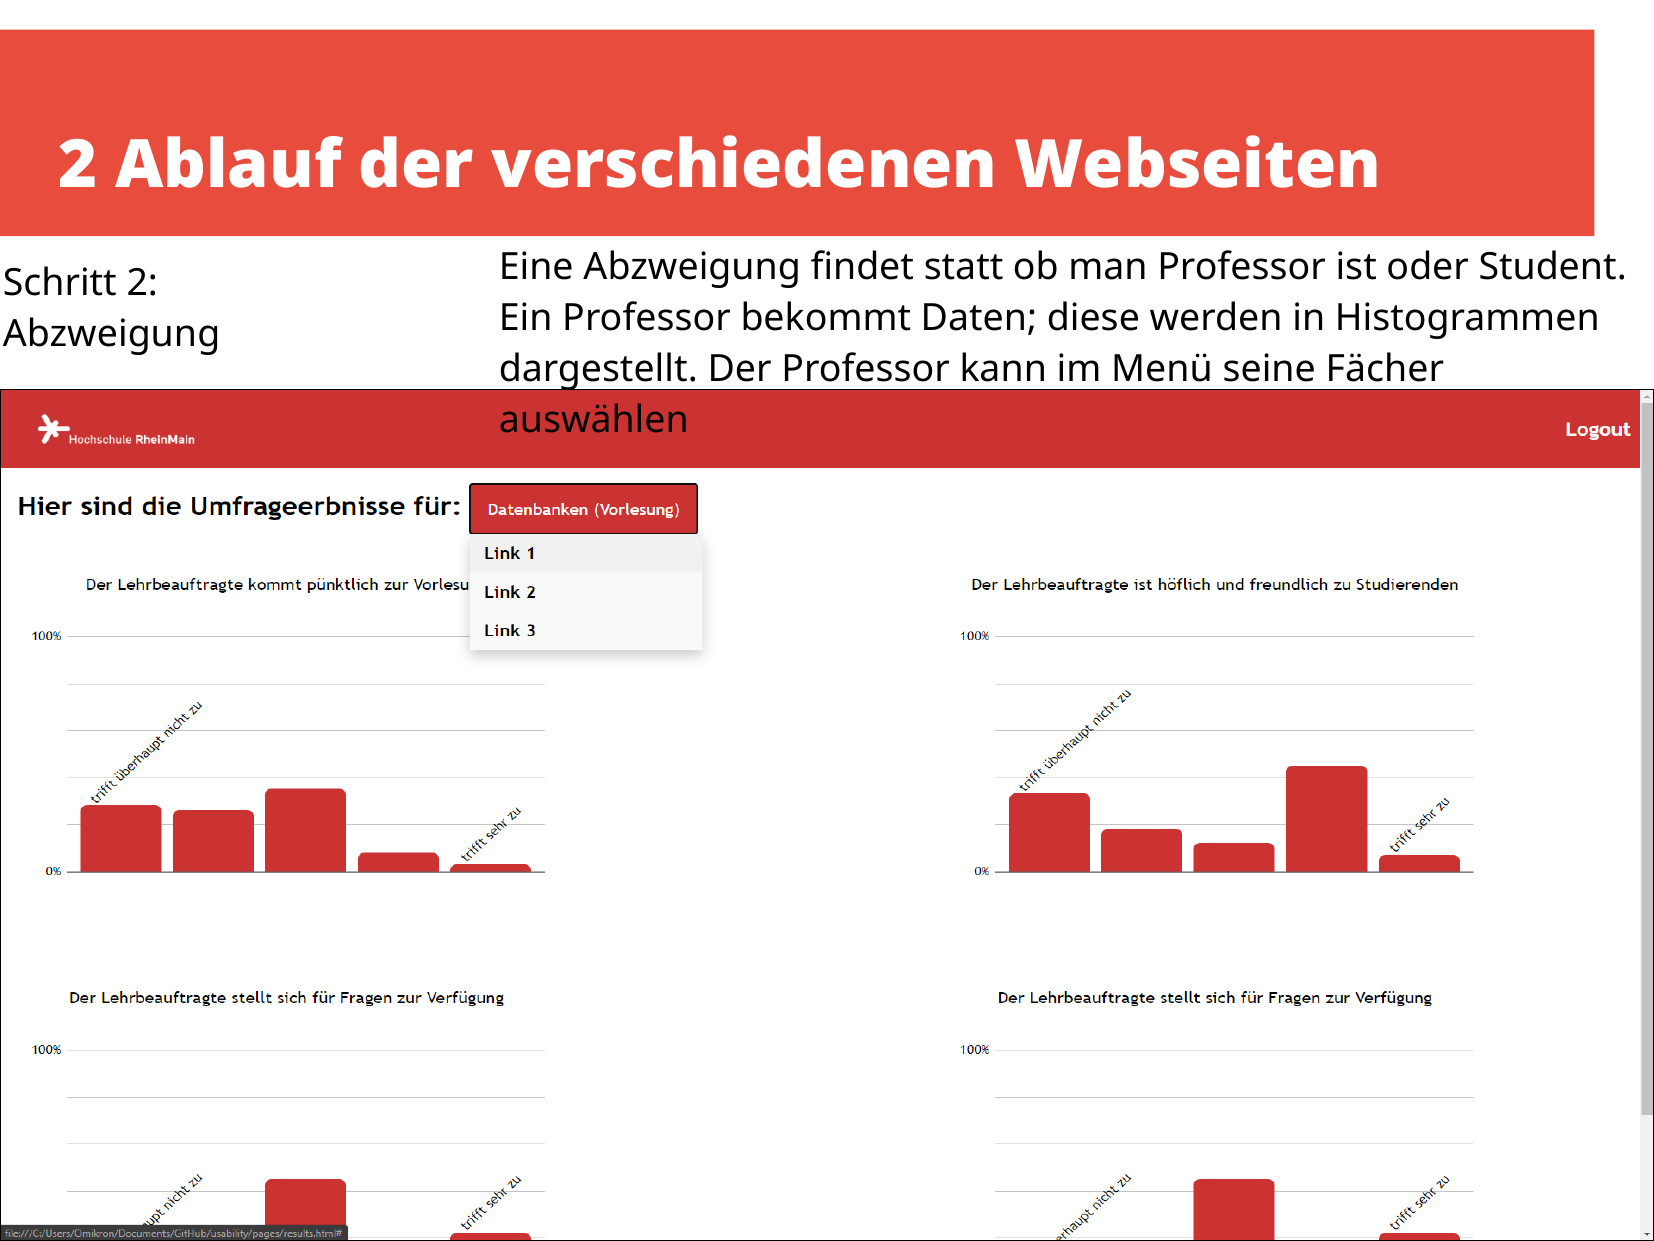

# 2 Ablauf der verschiedenen Webseiten
Eine Abzweigung findet statt ob man Professor ist oder Student. Ein Professor bekommt Daten; diese werden in Histogrammen dargestellt. Der Professor kann im Menü seine Fächer auswählen
Schritt 2: Abzweigung
5